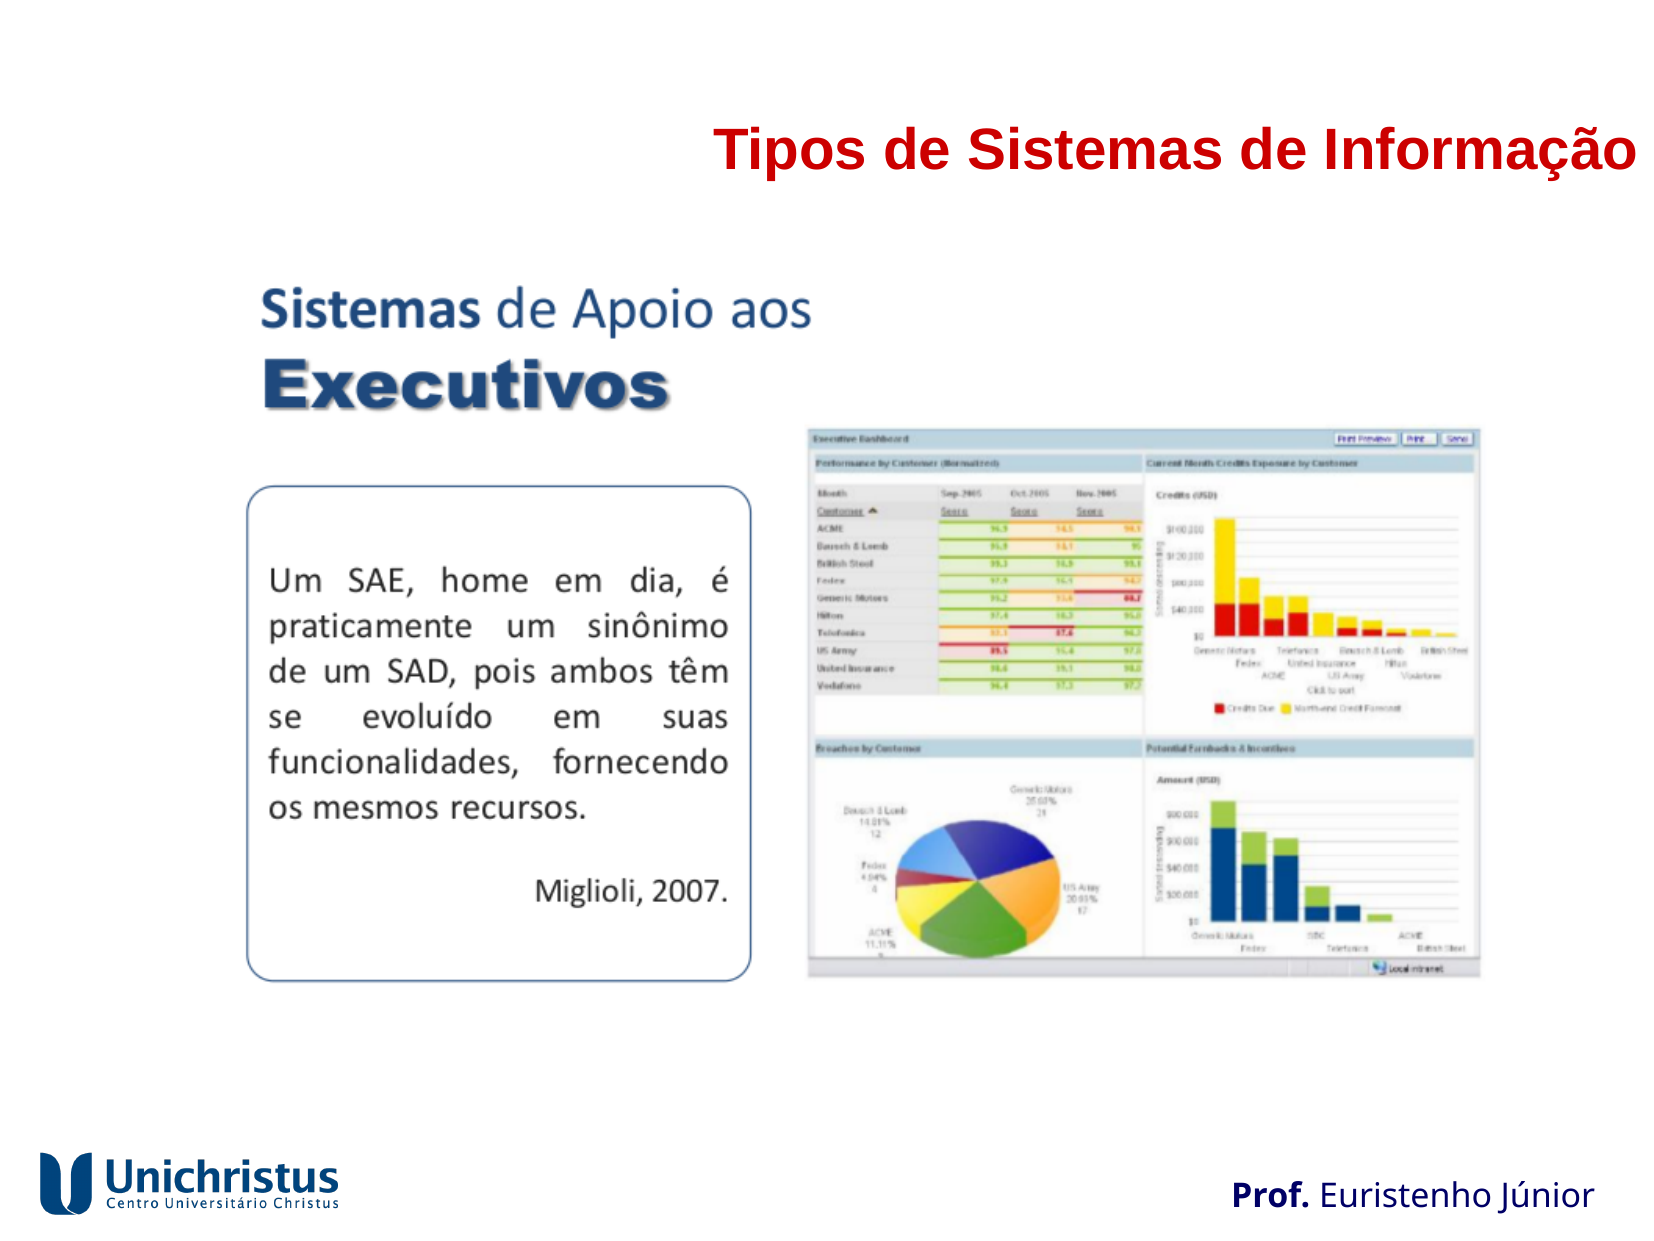

Tipos de Sistemas de Informação
Prof. Euristenho Júnior